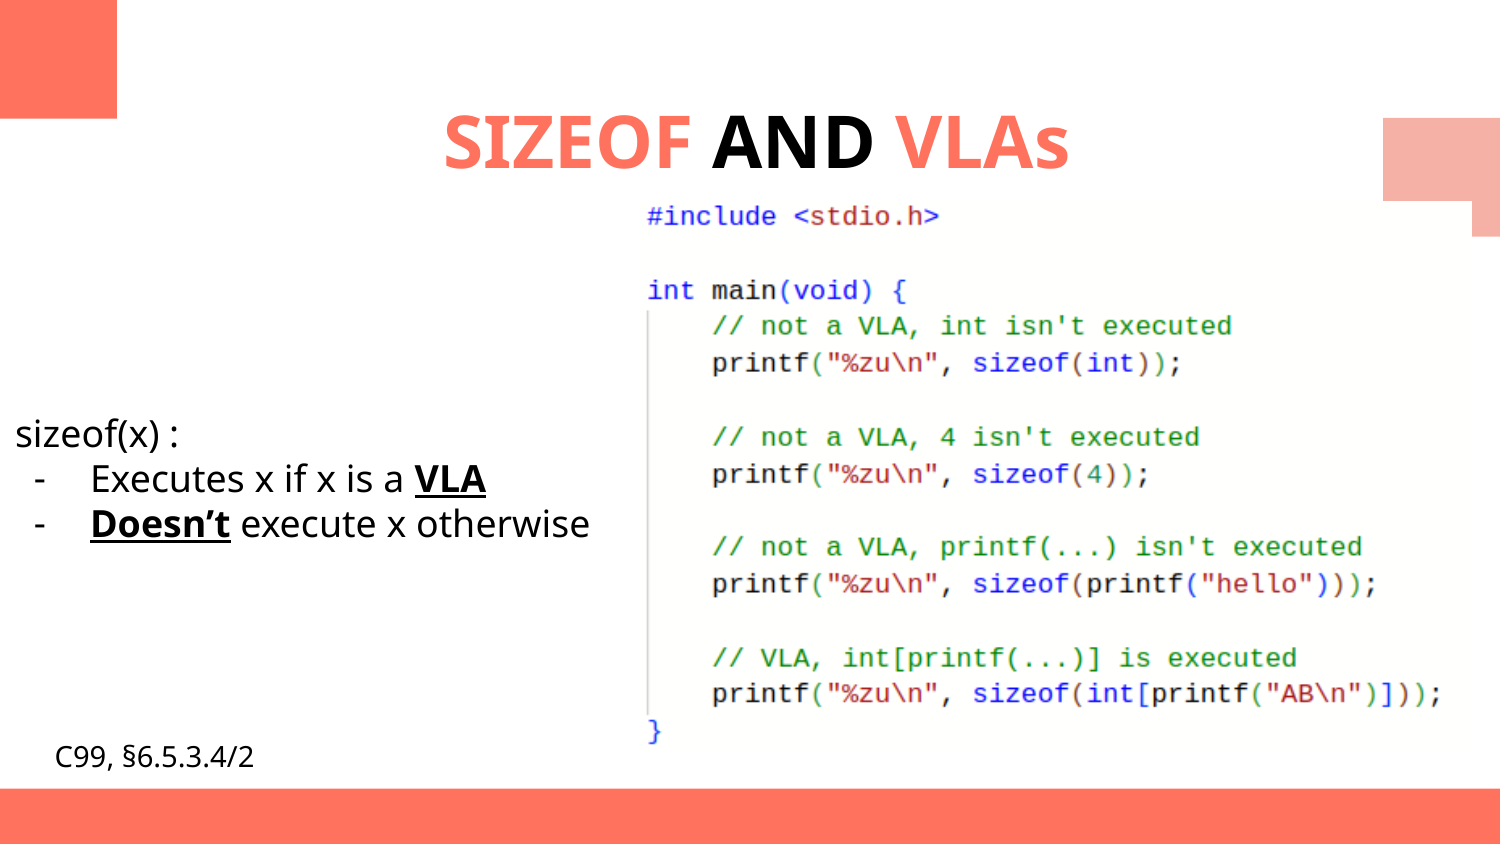

# SIZEOF AND VLAs
sizeof(x) :
Executes x if x is a VLA
Doesn’t execute x otherwise
C99, §6.5.3.4/2